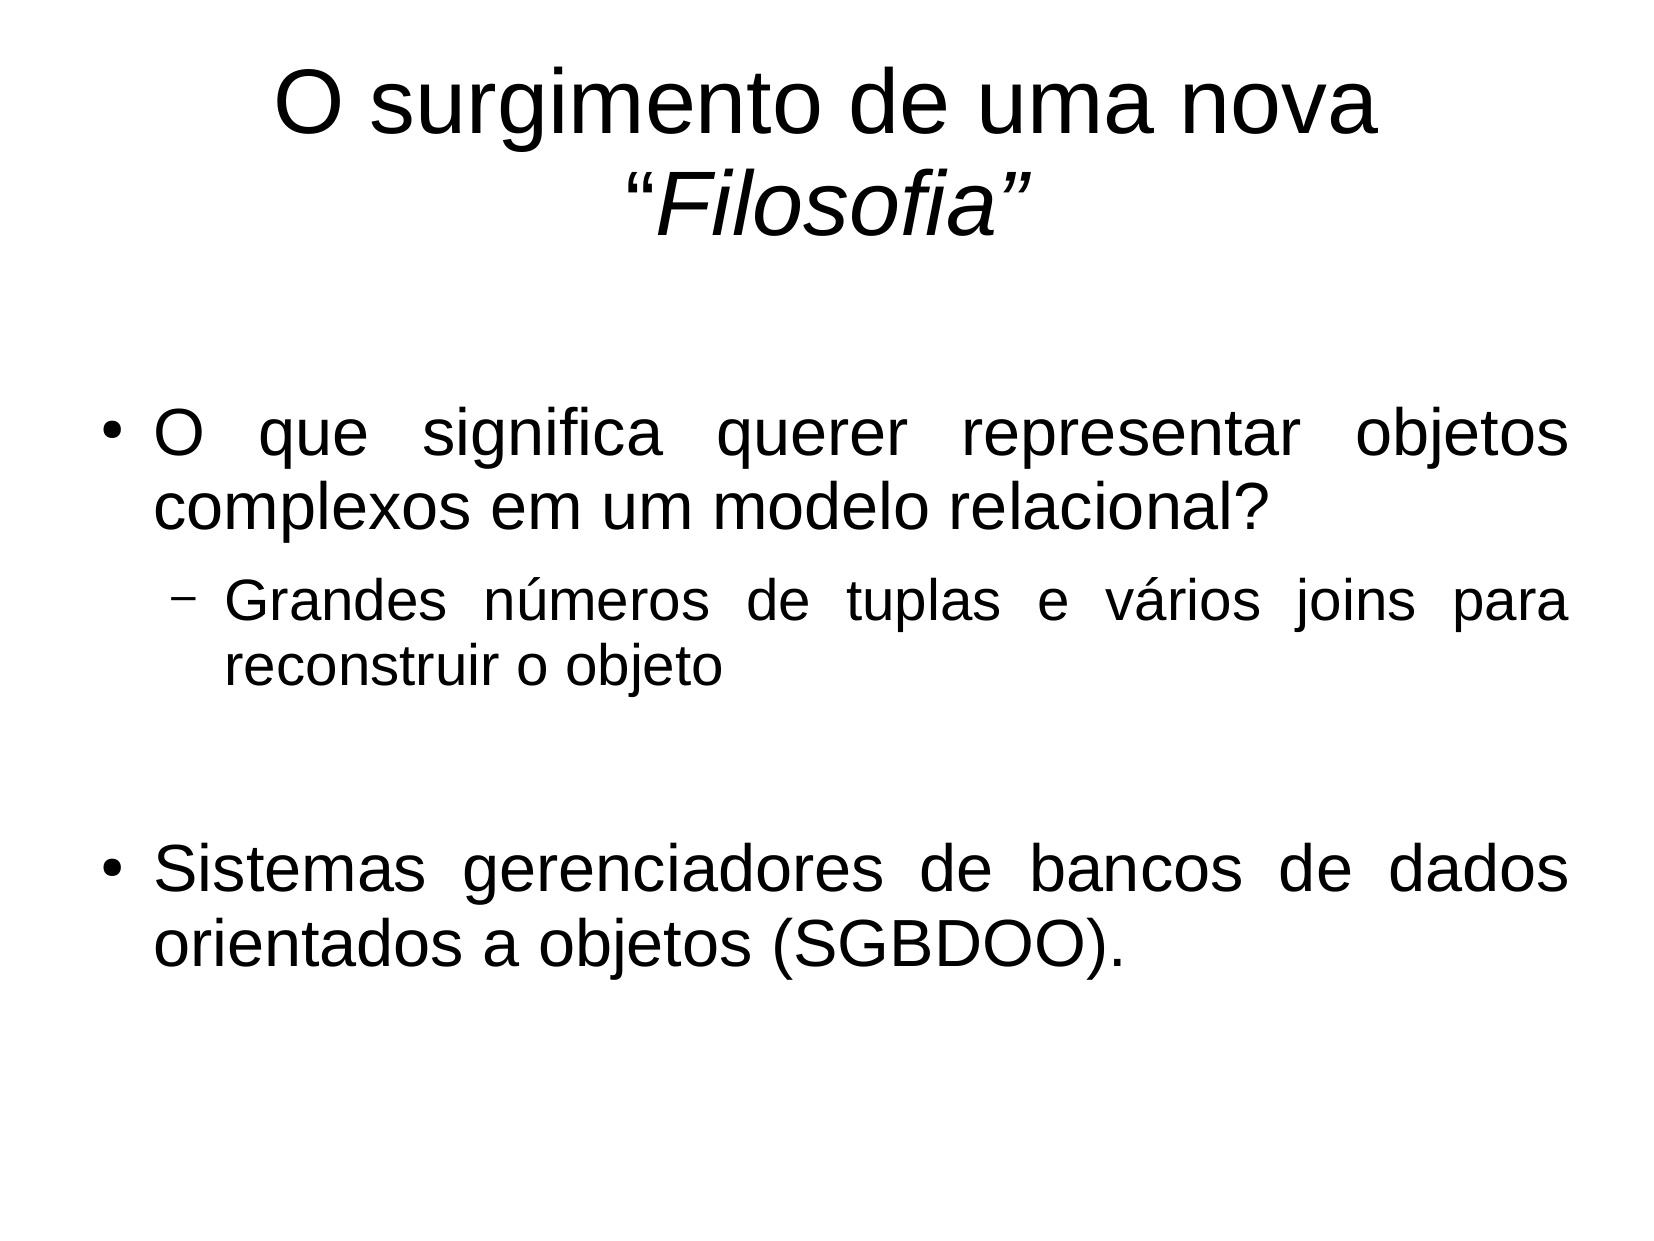

# O surgimento de uma nova “Filosofia”
O que significa querer representar objetos complexos em um modelo relacional?
Grandes números de tuplas e vários joins para reconstruir o objeto
Sistemas gerenciadores de bancos de dados orientados a objetos (SGBDOO).